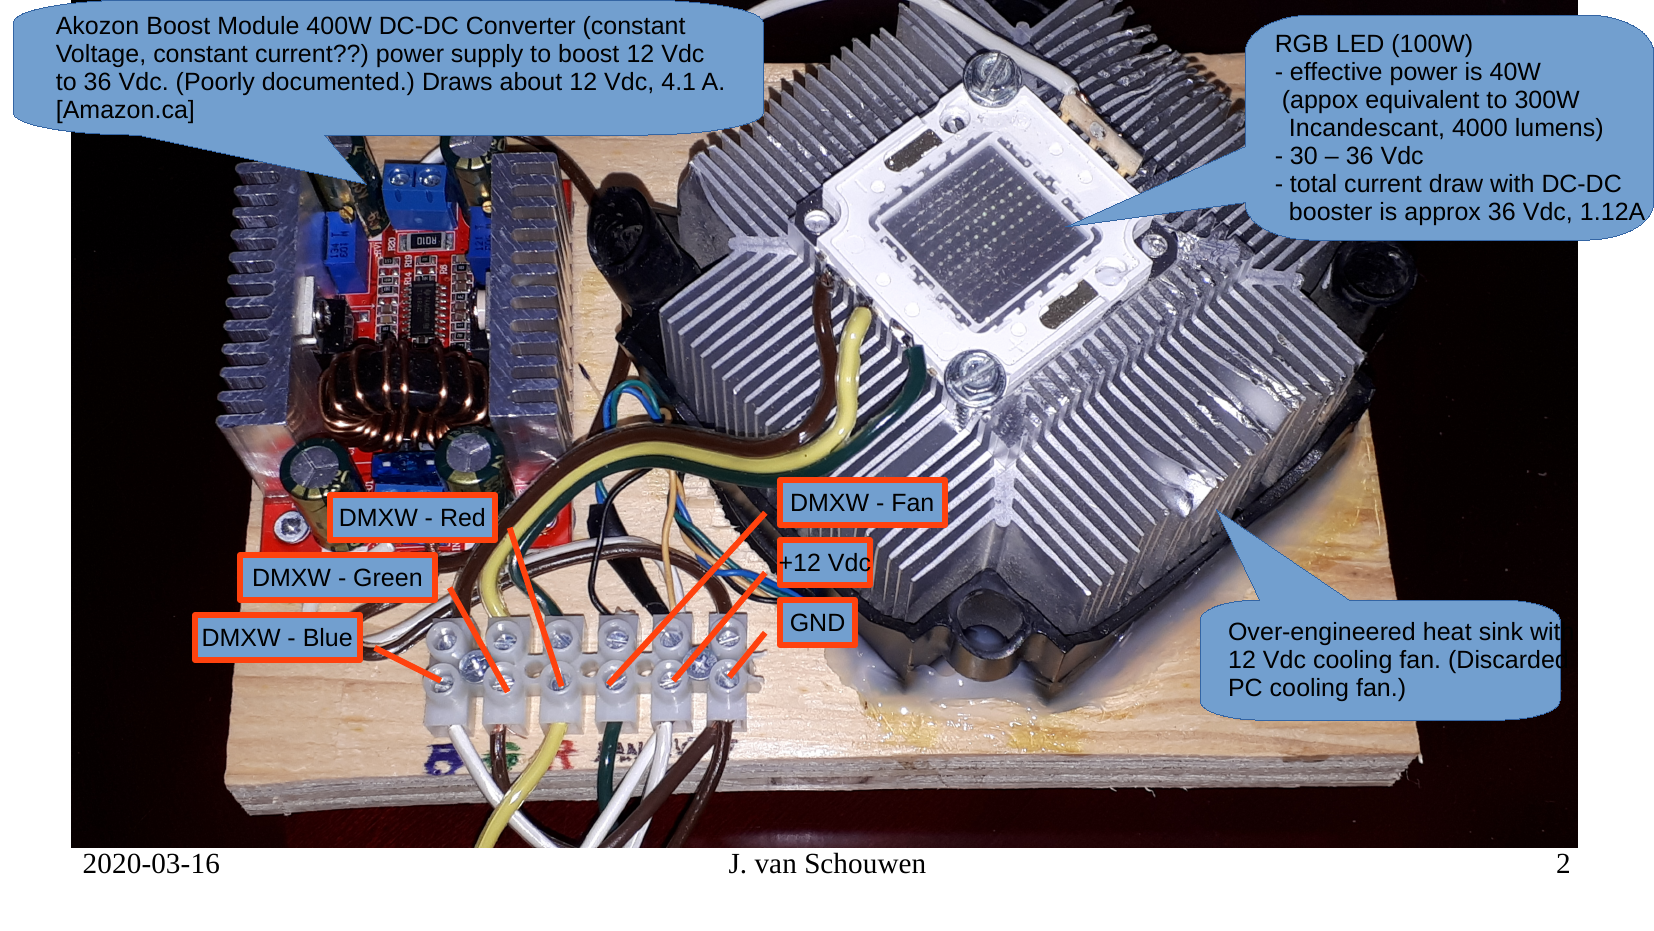

Akozon Boost Module 400W DC-DC Converter (constant
Voltage, constant current??) power supply to boost 12 Vdc
to 36 Vdc. (Poorly documented.) Draws about 12 Vdc, 4.1 A.
[Amazon.ca]
RGB LED (100W)
- effective power is 40W
 (appox equivalent to 300W
 Incandescant, 4000 lumens)
- 30 – 36 Vdc
- total current draw with DC-DC
 booster is approx 36 Vdc, 1.12A
DMXW - Fan
DMXW - Red
+12 Vdc
DMXW - Green
GND
Over-engineered heat sink with
12 Vdc cooling fan. (Discarded
PC cooling fan.)
DMXW - Blue
2020-03-16
J. van Schouwen
2